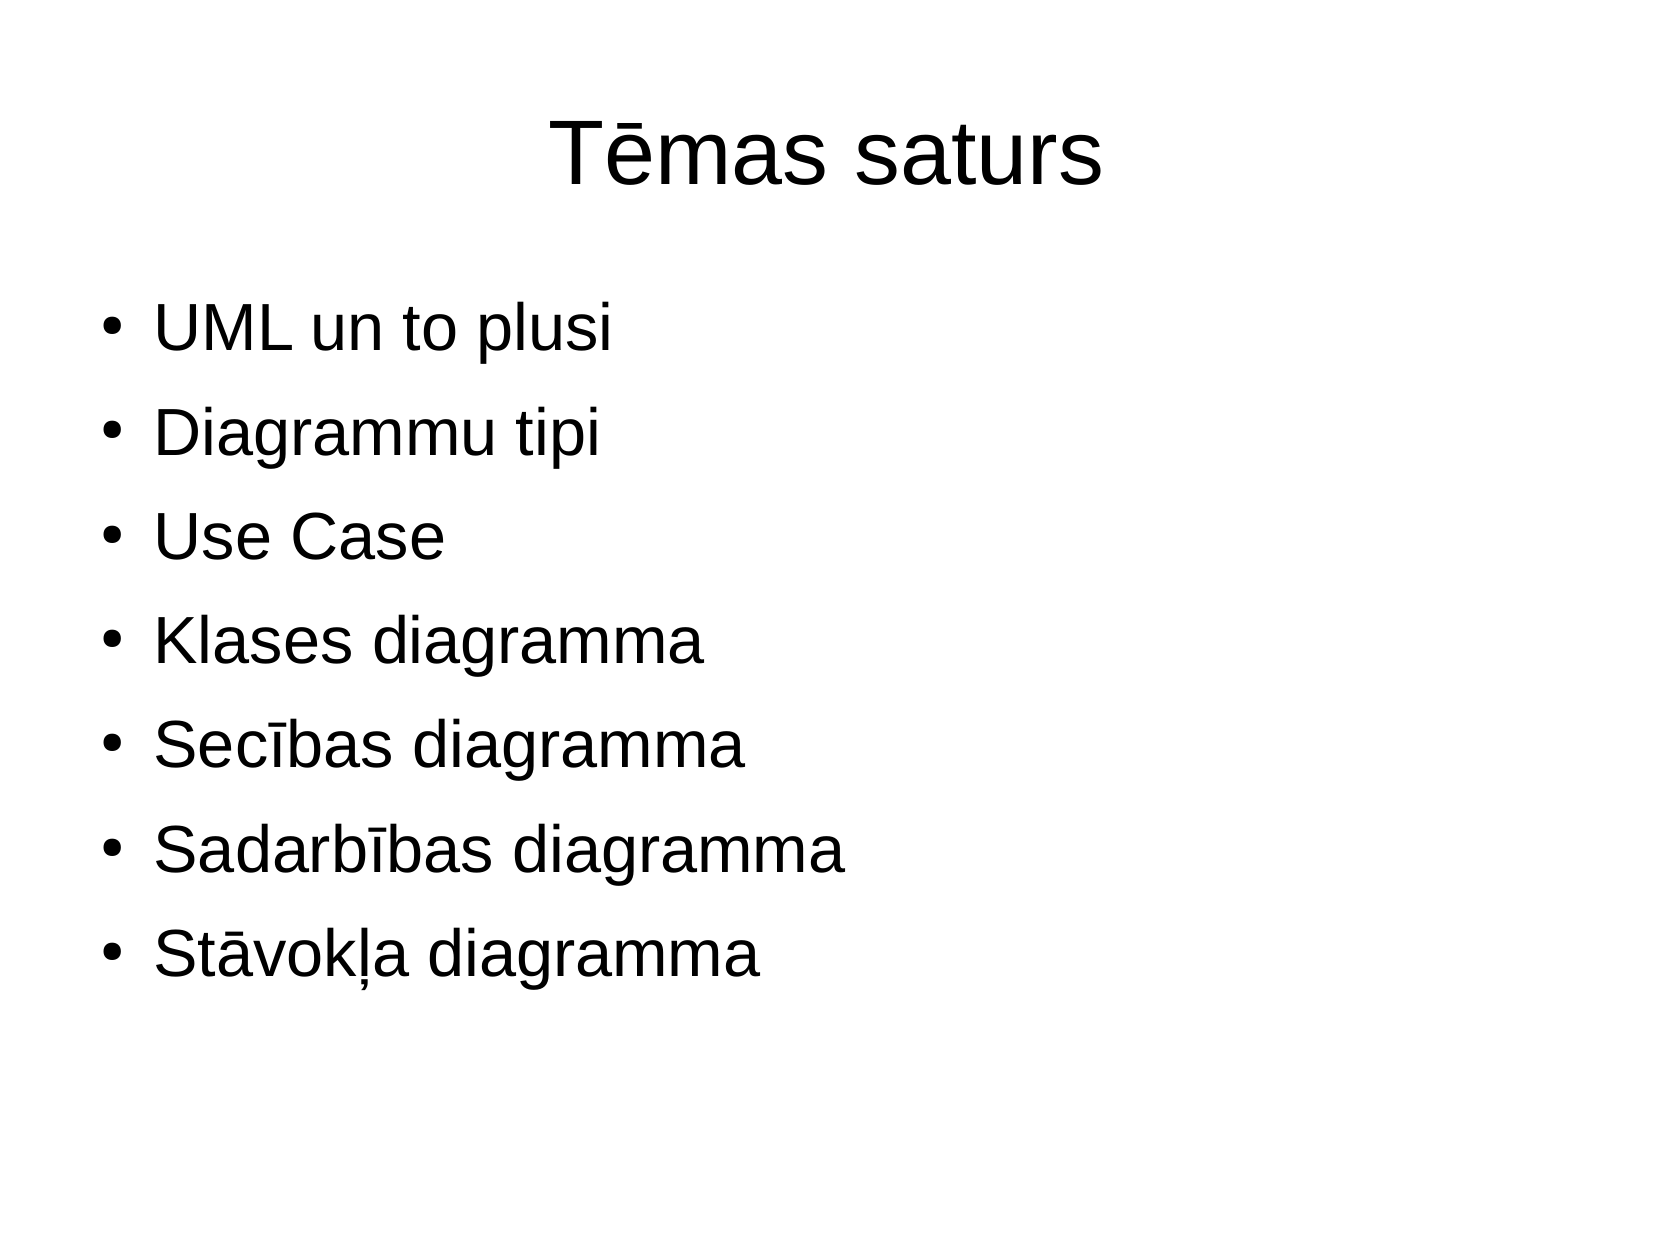

# Tēmas saturs
UML un to plusi
Diagrammu tipi
Use Case
Klases diagramma
Secības diagramma
Sadarbības diagramma
Stāvokļa diagramma